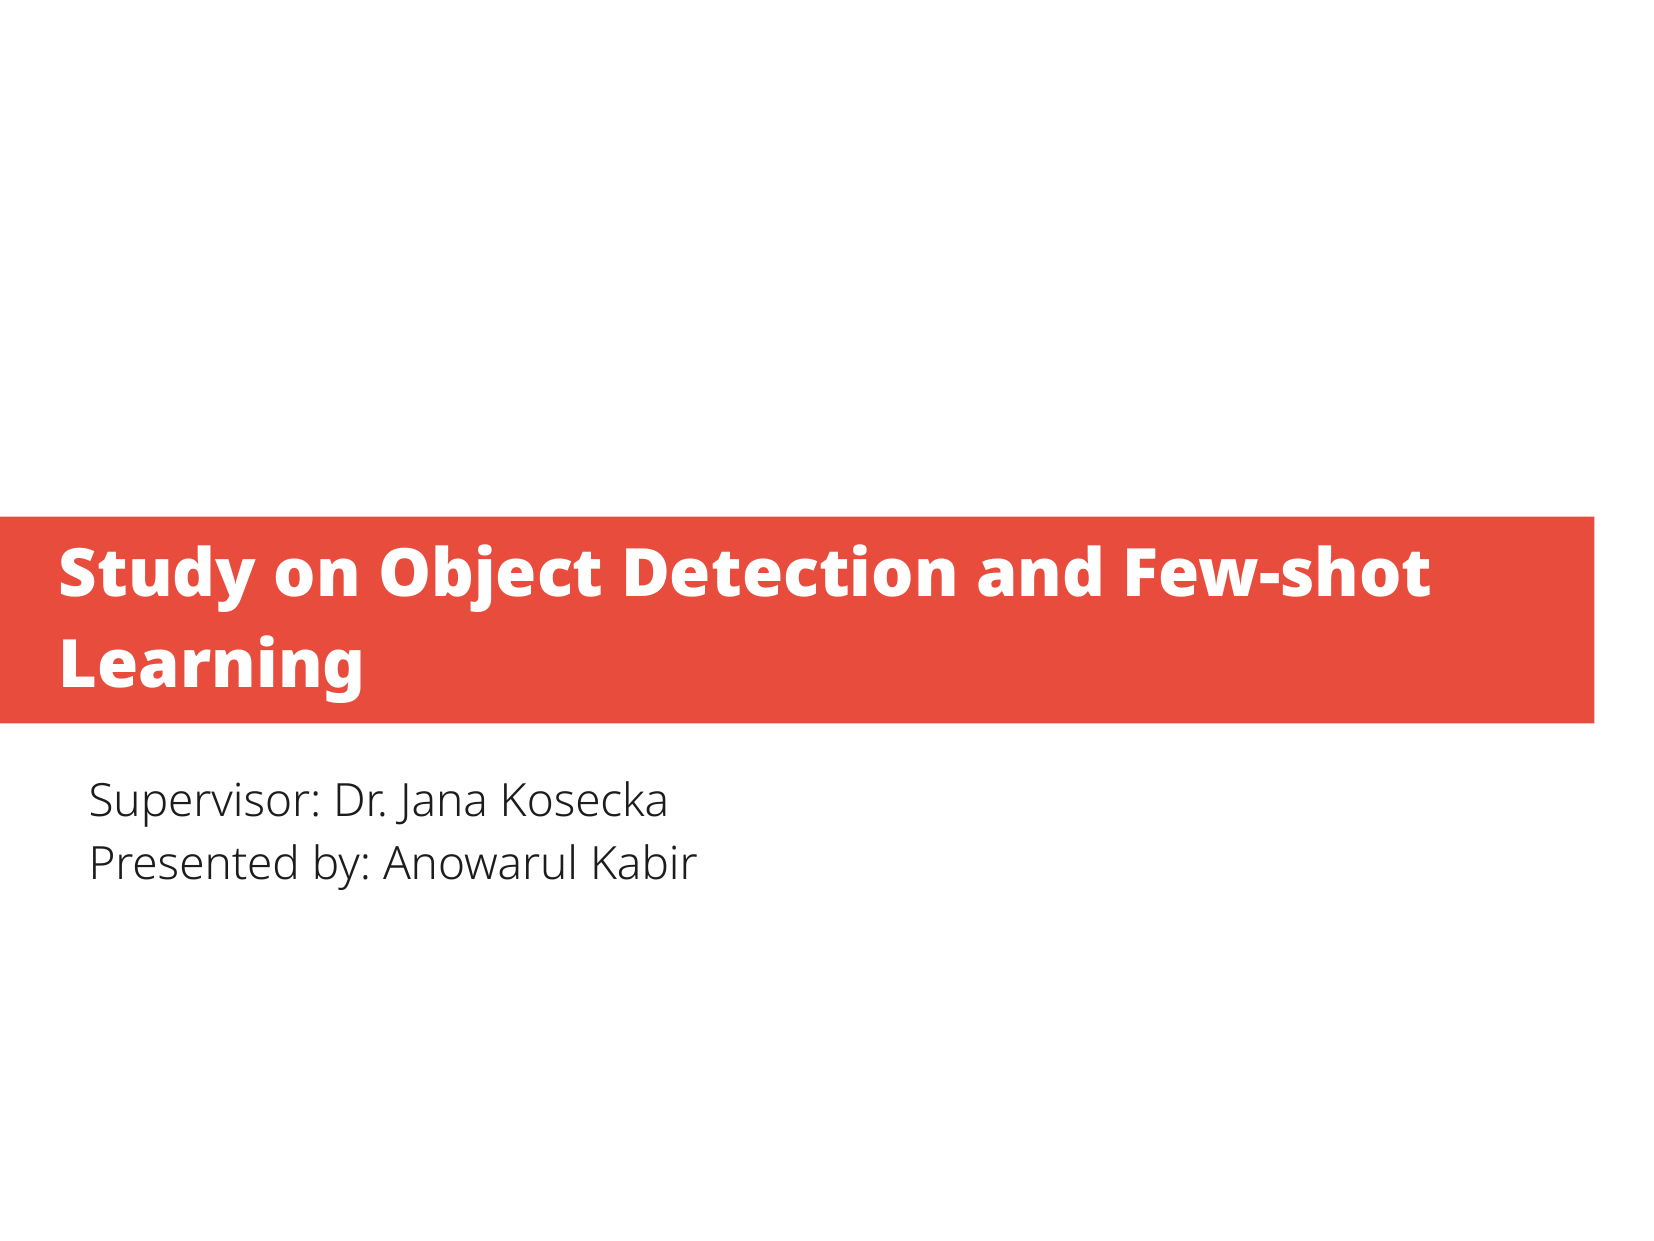

# Study on Object Detection and Few-shot Learning
Supervisor: Dr. Jana Kosecka
Presented by: Anowarul Kabir